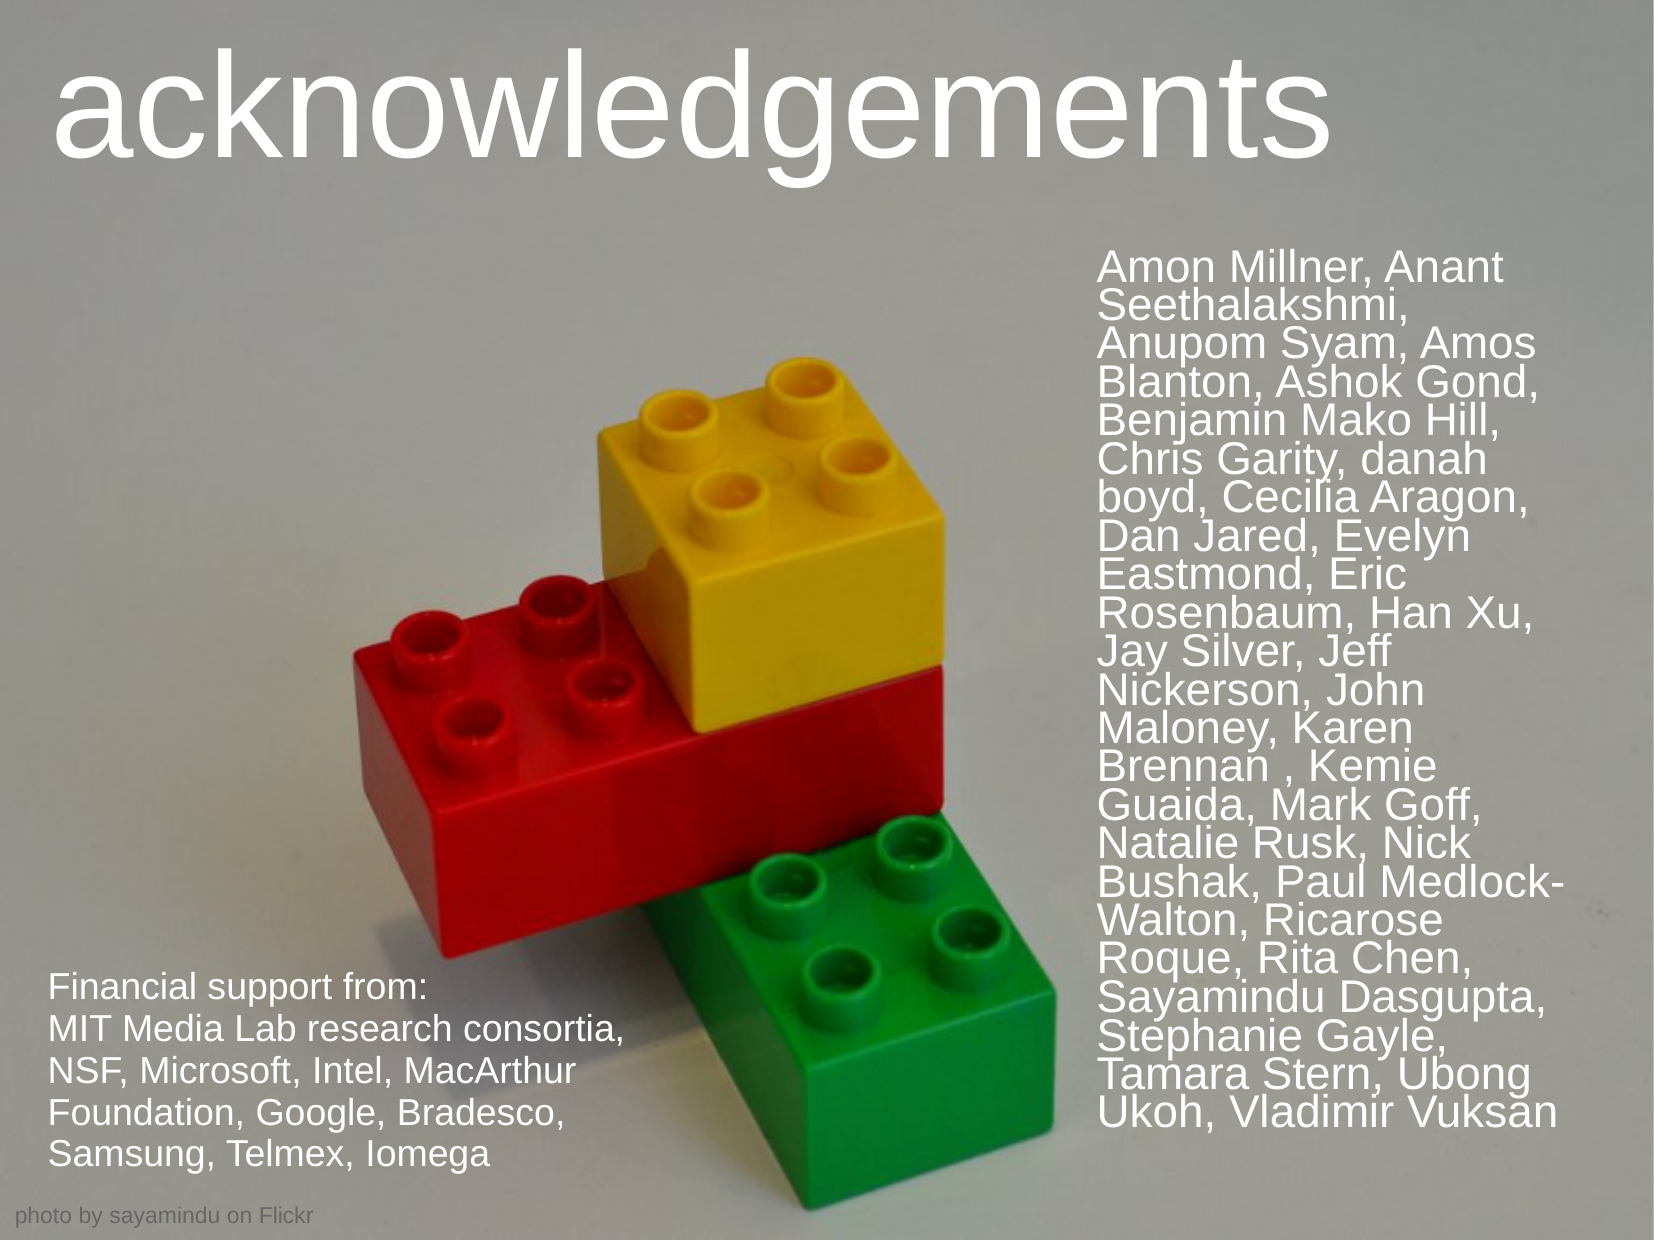

acknowledgements
Amon Millner, Anant Seethalakshmi, Anupom Syam, Amos Blanton, Ashok Gond, Benjamin Mako Hill, Chris Garity, danah boyd, Cecilia Aragon, Dan Jared, Evelyn Eastmond, Eric Rosenbaum, Han Xu, Jay Silver, Jeff Nickerson, John Maloney, Karen Brennan , Kemie Guaida, Mark Goff, Natalie Rusk, Nick Bushak, Paul Medlock-Walton, Ricarose Roque, Rita Chen, Sayamindu Dasgupta, Stephanie Gayle, Tamara Stern, Ubong Ukoh, Vladimir Vuksan
Financial support from:
MIT Media Lab research consortia, NSF, Microsoft, Intel, MacArthur Foundation, Google, Bradesco, Samsung, Telmex, Iomega
photo by sayamindu on Flickr